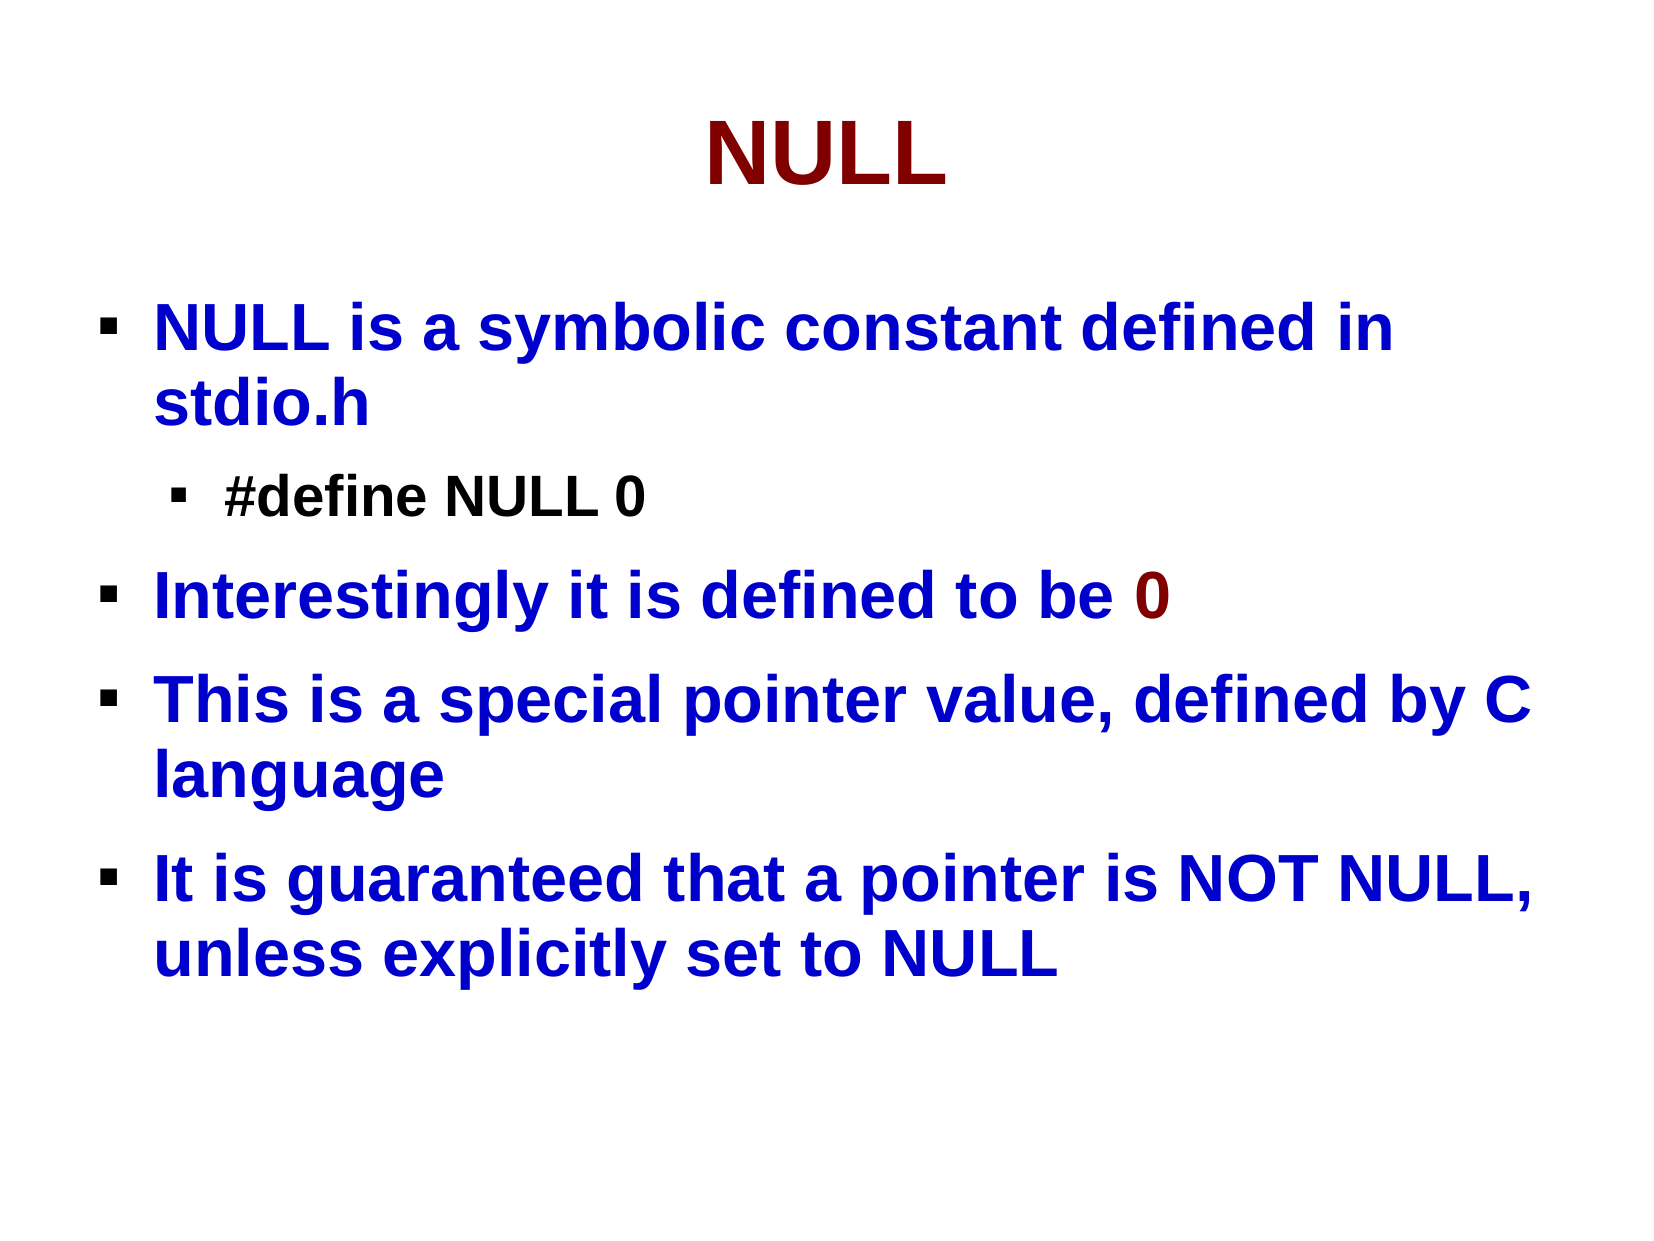

# NULL
NULL is a symbolic constant defined in stdio.h
#define NULL 0
Interestingly it is defined to be 0
This is a special pointer value, defined by C language
It is guaranteed that a pointer is NOT NULL, unless explicitly set to NULL